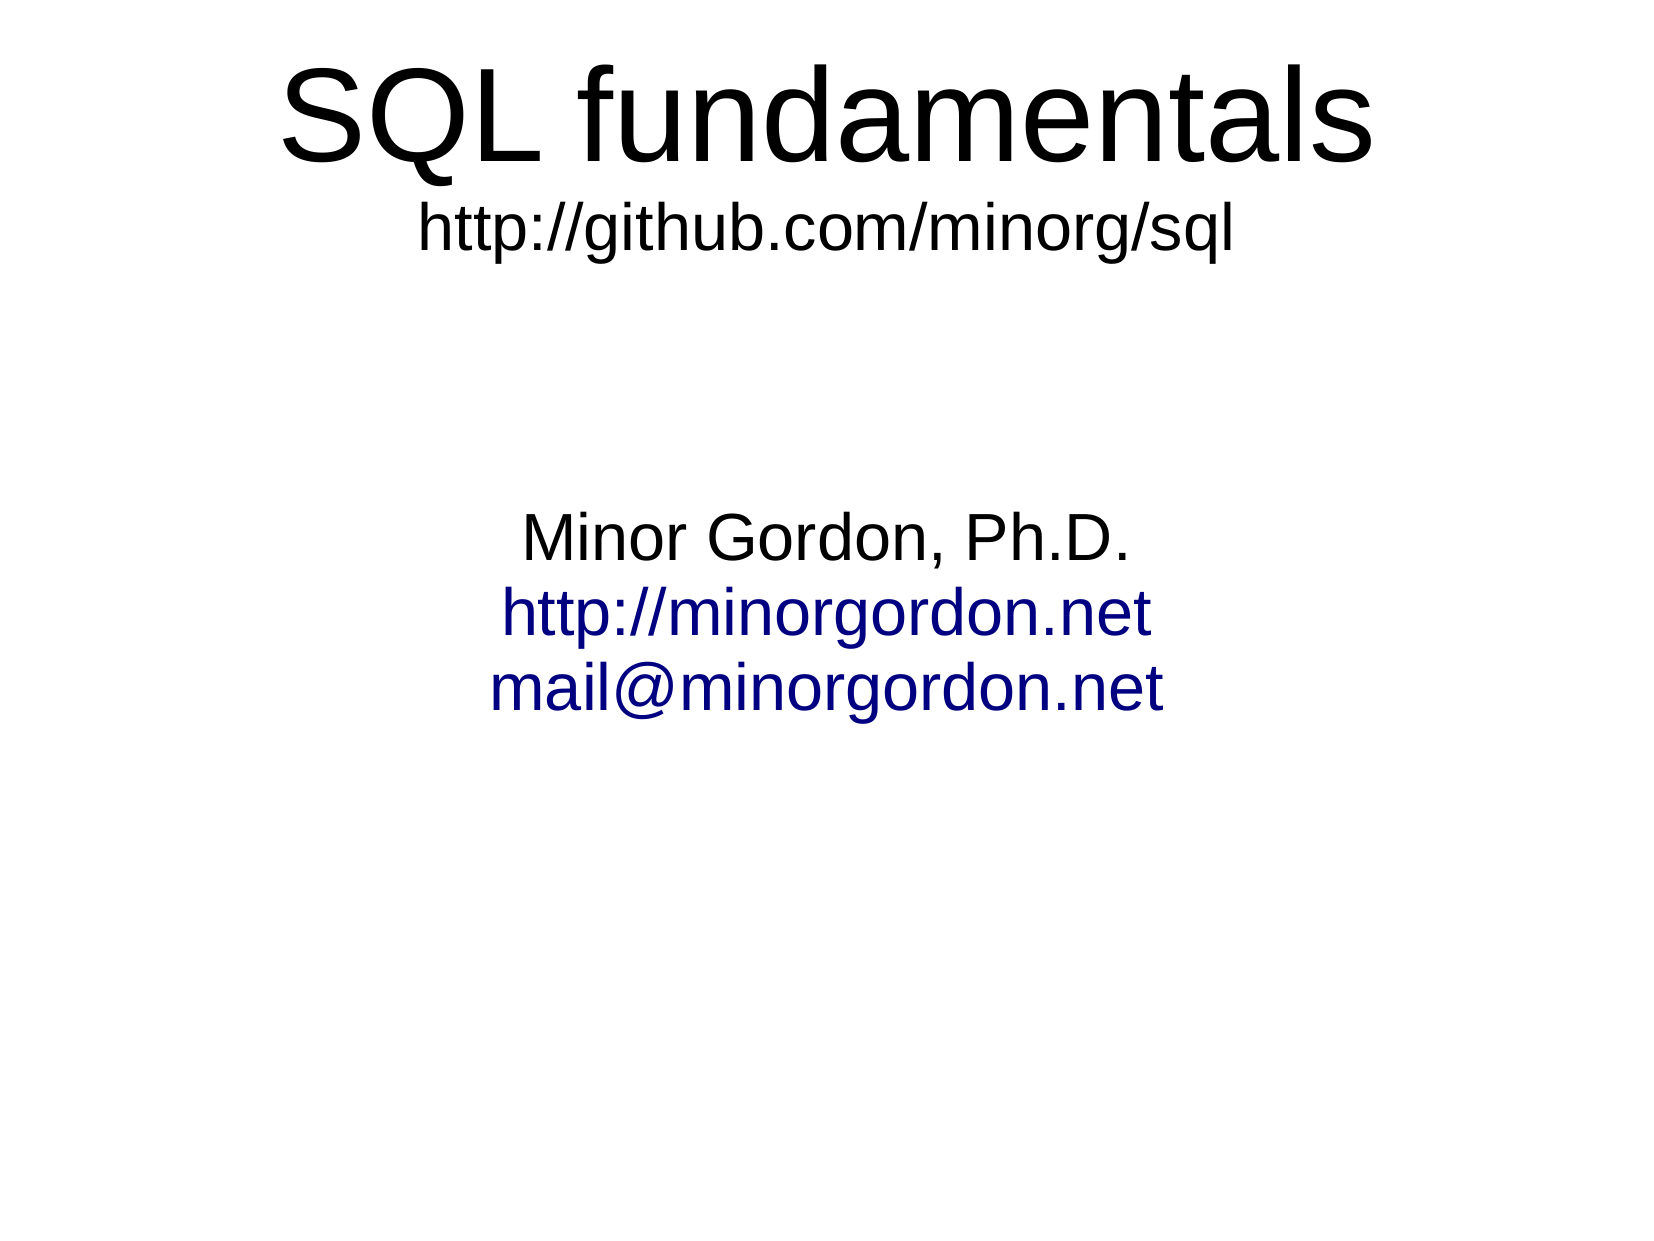

# SQL fundamentals http://github.com/minorg/sql
Minor Gordon, Ph.D.
http://minorgordon.net
mail@minorgordon.net